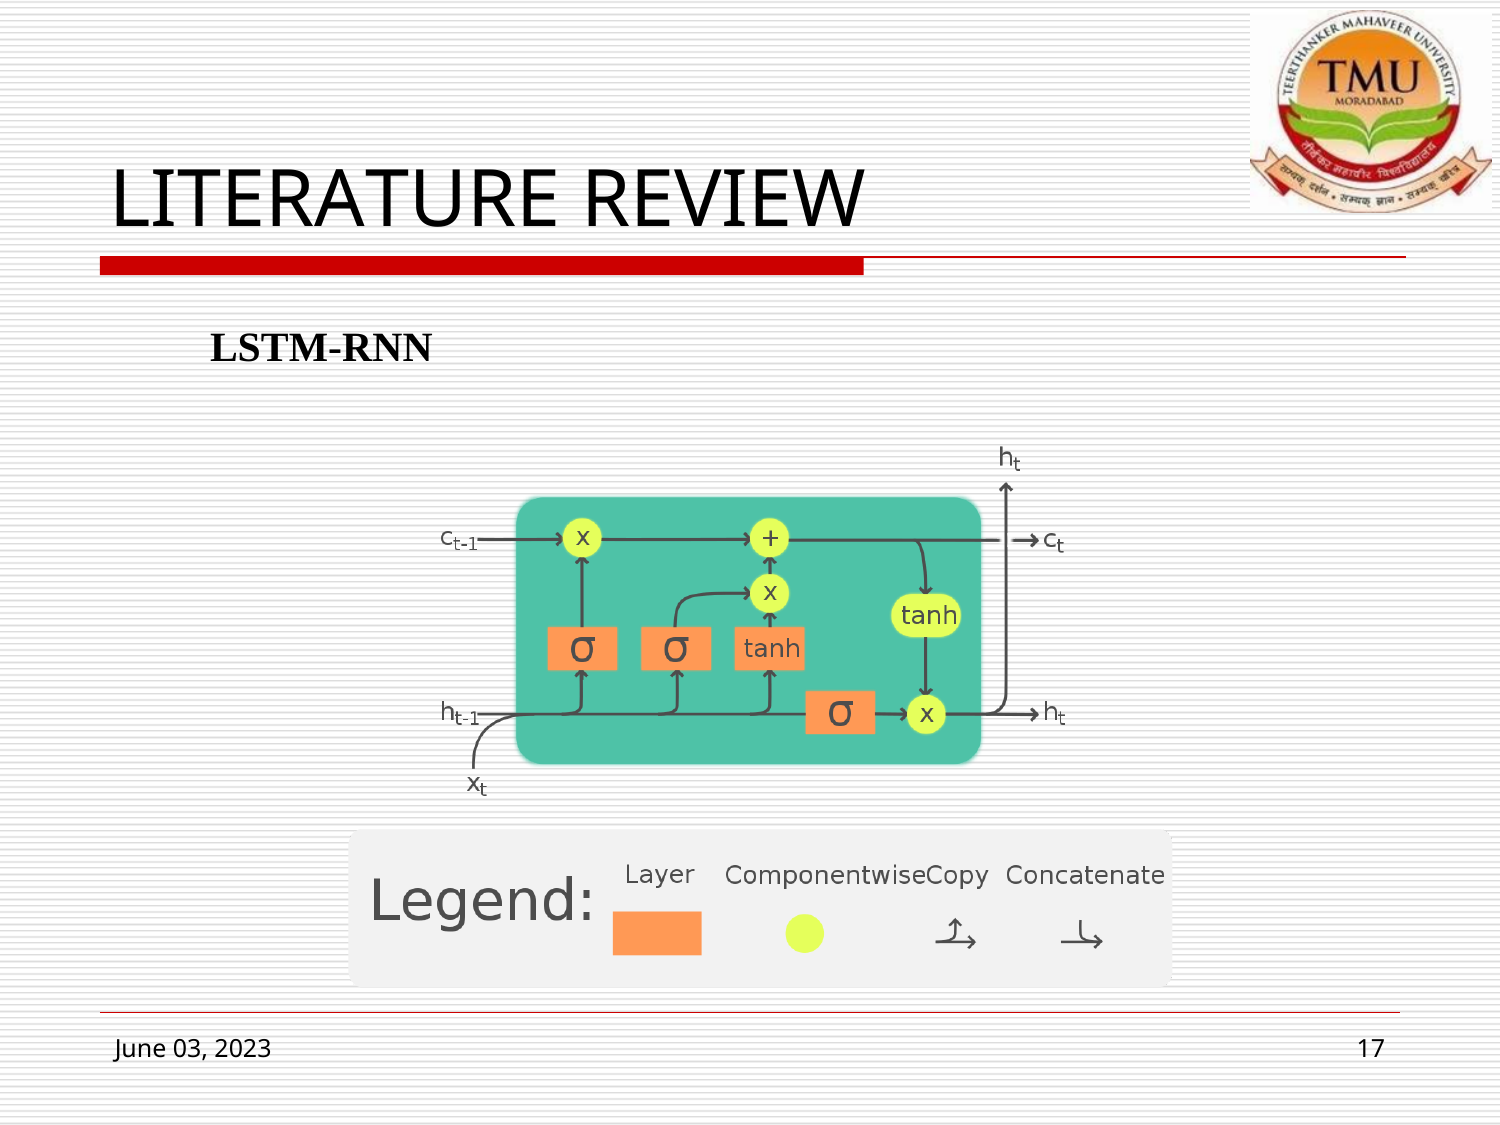

# LITERATURE REVIEW
LSTM-RNN
June 03, 2023